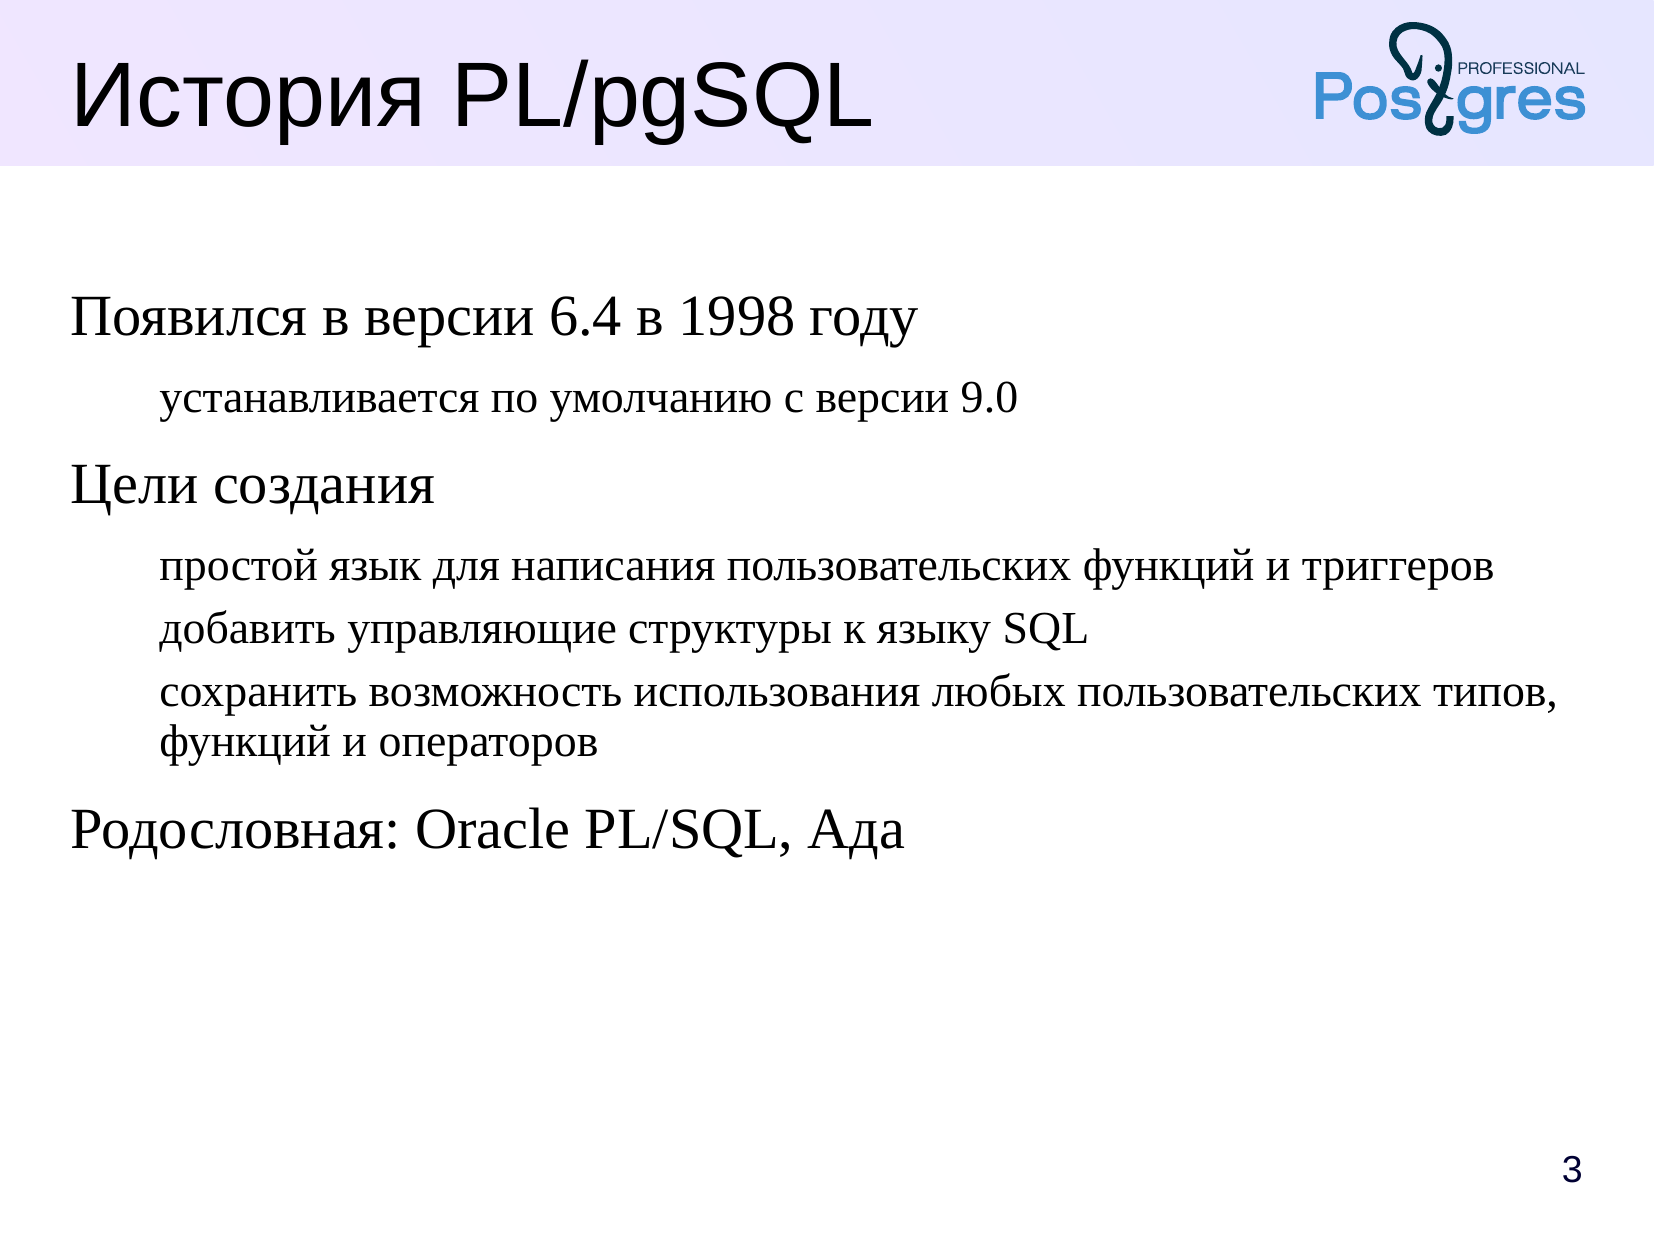

# История PL/pgSQL
Появился в версии 6.4 в 1998 году
устанавливается по умолчанию с версии 9.0
Цели создания
простой язык для написания пользовательских функций и триггеров
добавить управляющие структуры к языку SQL
сохранить возможность использования любых пользовательских типов,
функций и операторов
Родословная: Oracle PL/SQL, Ада